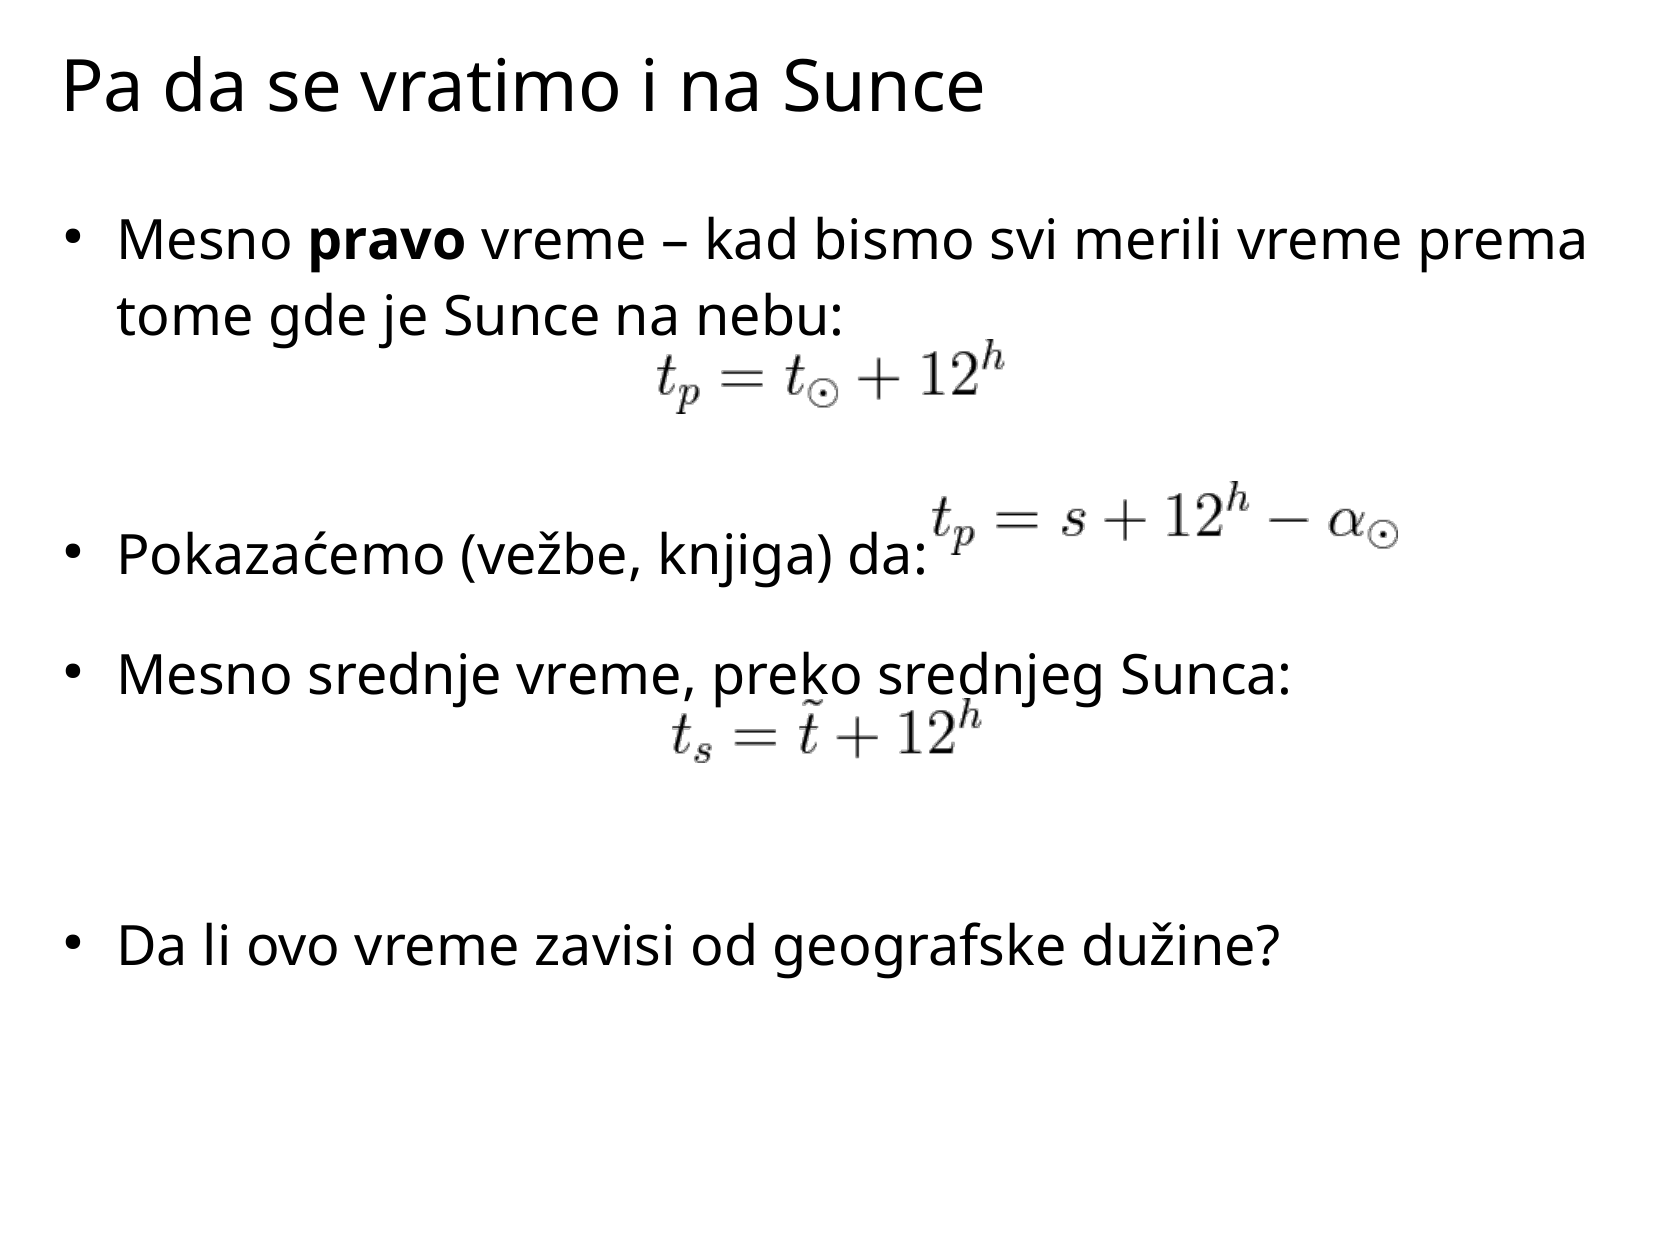

# Pa da se vratimo i na Sunce
Mesno pravo vreme – kad bismo svi merili vreme prema tome gde je Sunce na nebu:
Pokazaćemo (vežbe, knjiga) da:
Mesno srednje vreme, preko srednjeg Sunca:
Da li ovo vreme zavisi od geografske dužine?